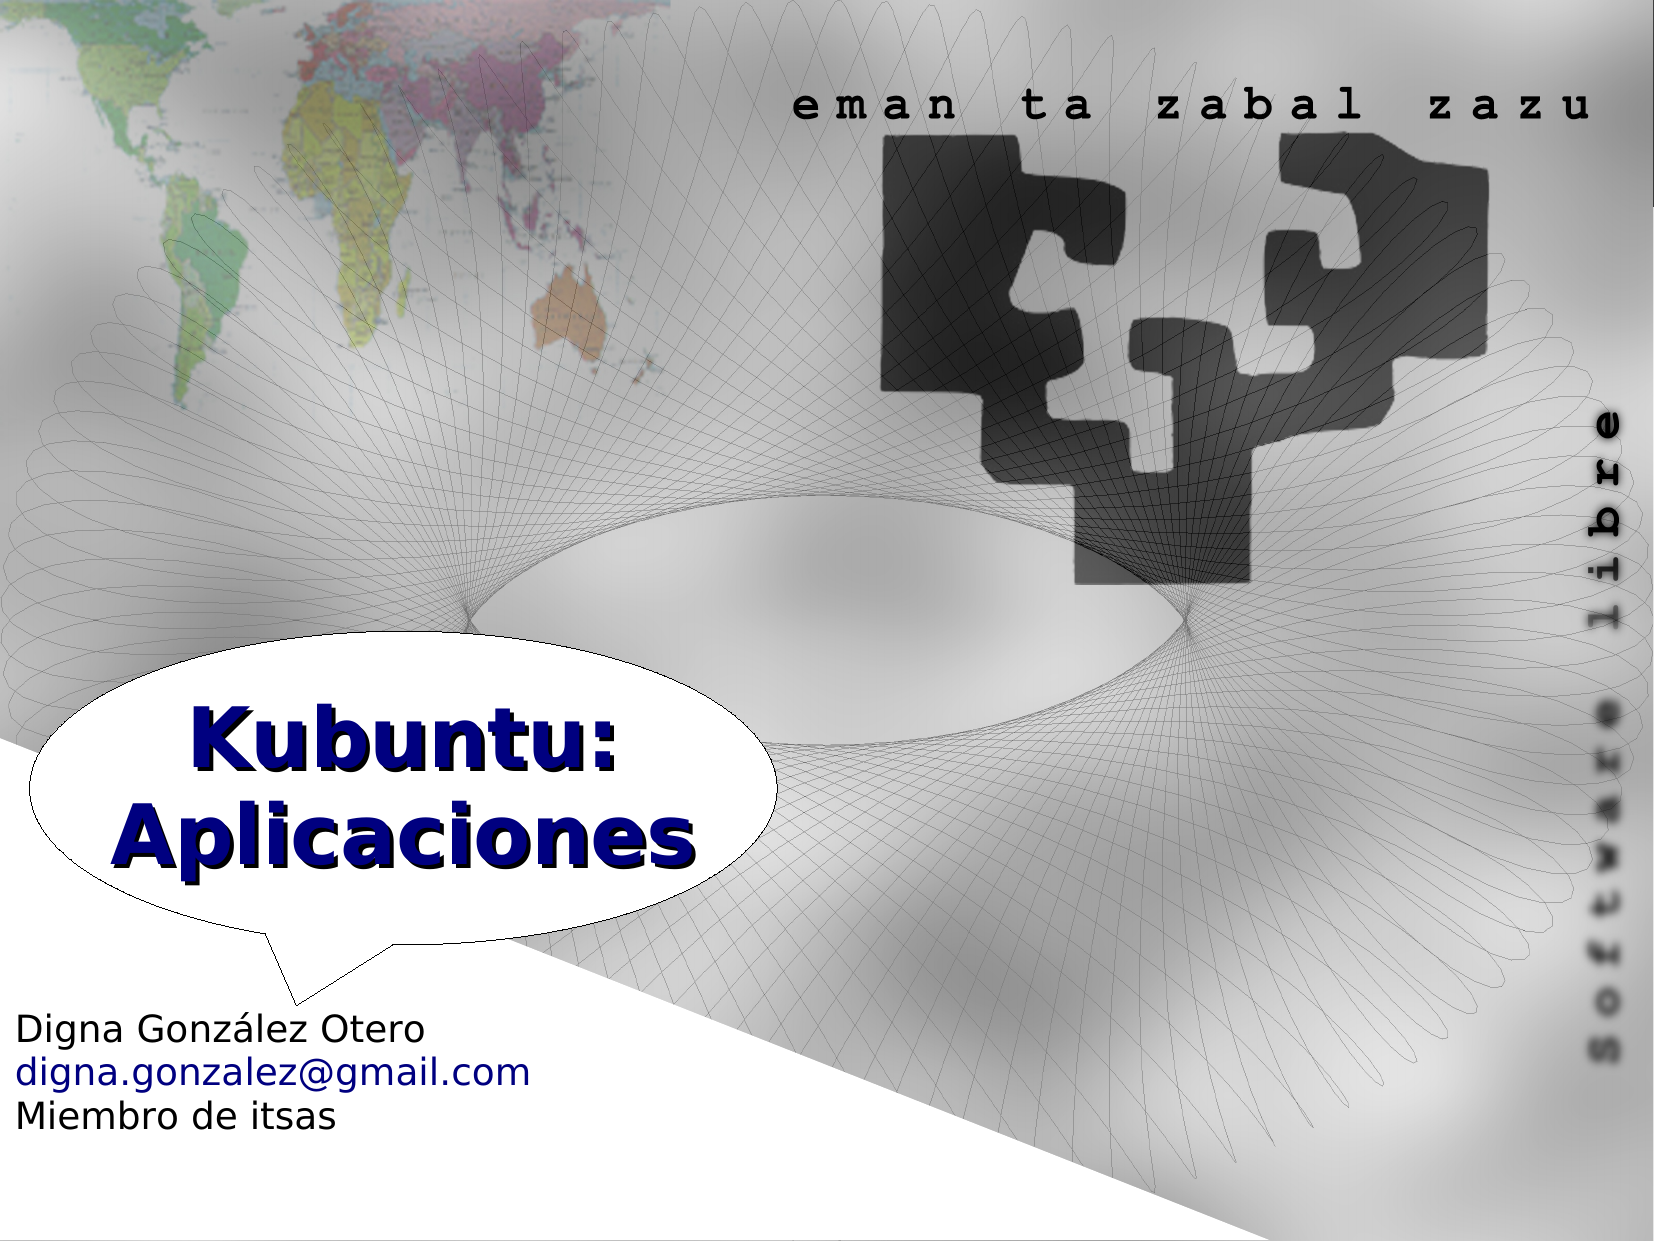

Kubuntu:
Aplicaciones
Digna González Otero
digna.gonzalez@gmail.com
Miembro de itsas